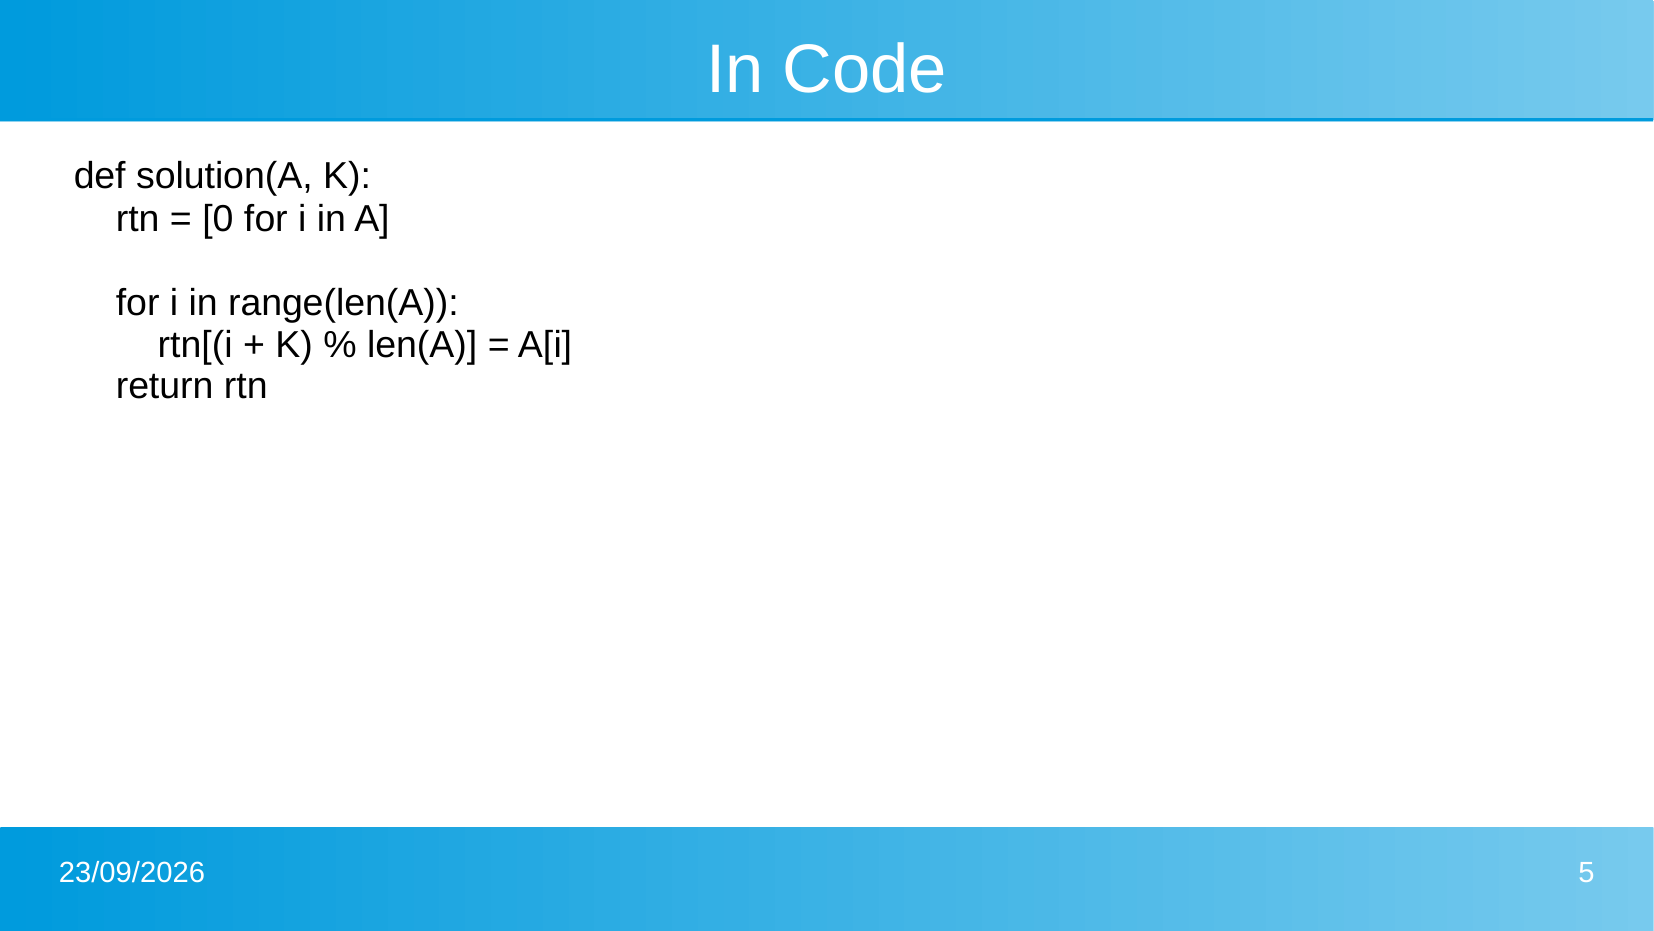

# In Code
def solution(A, K):
 rtn = [0 for i in A]
 for i in range(len(A)):
 rtn[(i + K) % len(A)] = A[i]
 return rtn
5